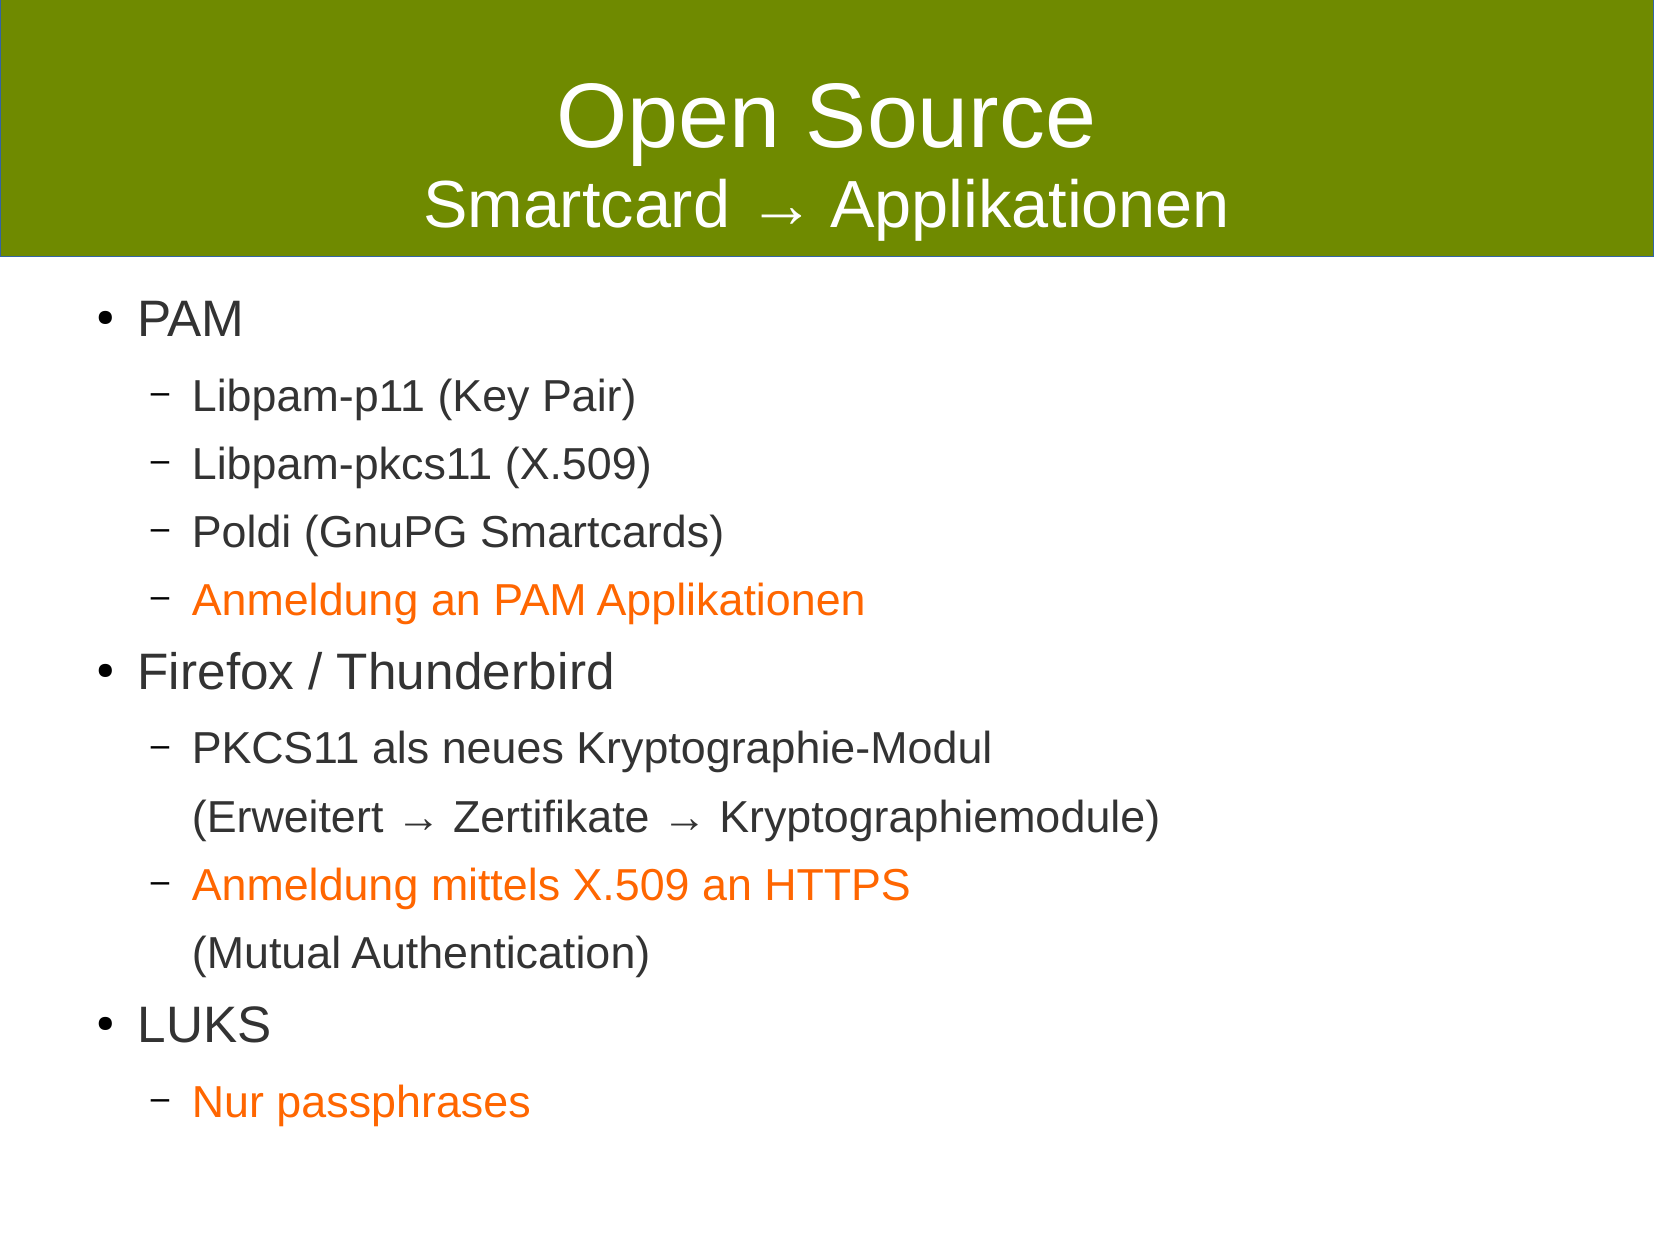

# Open Source Smartcard → Applikationen
PAM
Libpam-p11 (Key Pair)
Libpam-pkcs11 (X.509)
Poldi (GnuPG Smartcards)
Anmeldung an PAM Applikationen
Firefox / Thunderbird
PKCS11 als neues Kryptographie-Modul
(Erweitert → Zertifikate → Kryptographiemodule)
Anmeldung mittels X.509 an HTTPS
(Mutual Authentication)
LUKS
Nur passphrases